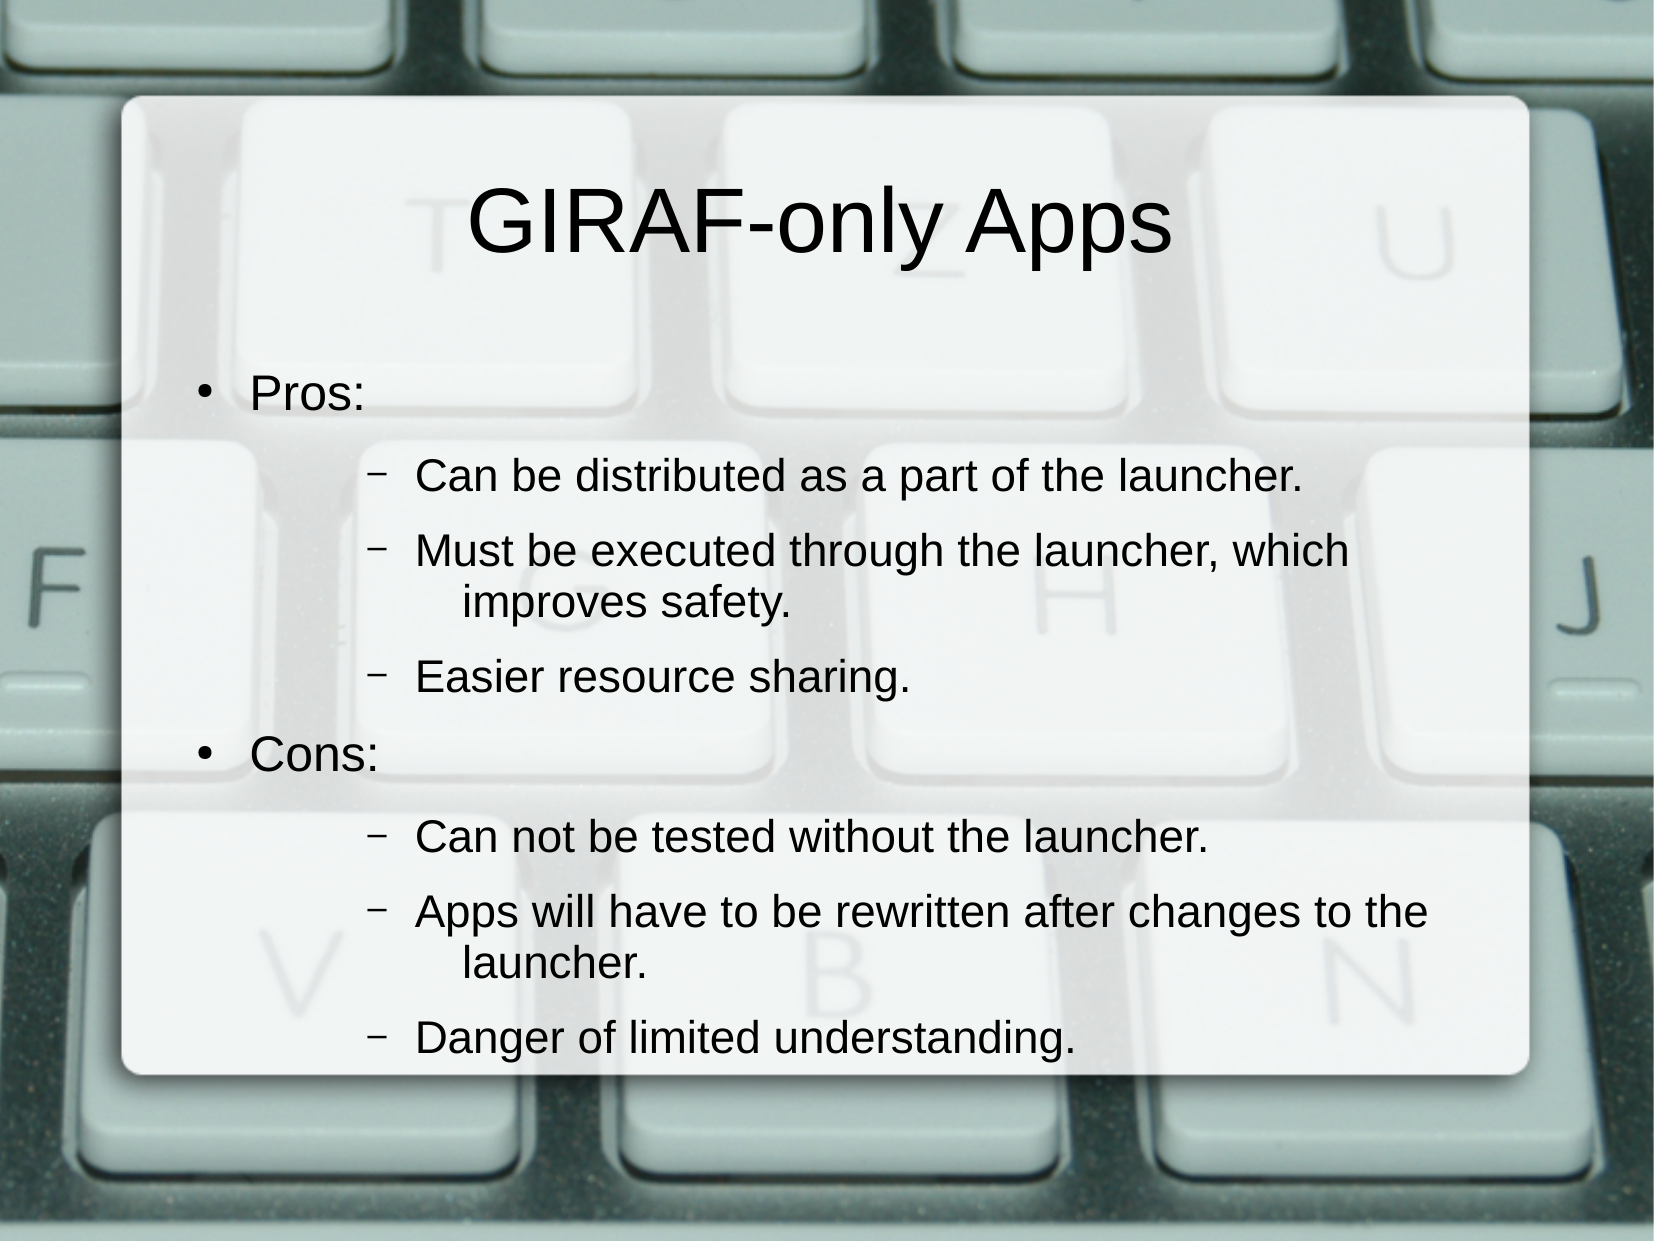

# GIRAF-only Apps
Pros:
Can be distributed as a part of the launcher.
Must be executed through the launcher, which improves safety.
Easier resource sharing.
Cons:
Can not be tested without the launcher.
Apps will have to be rewritten after changes to the launcher.
Danger of limited understanding.